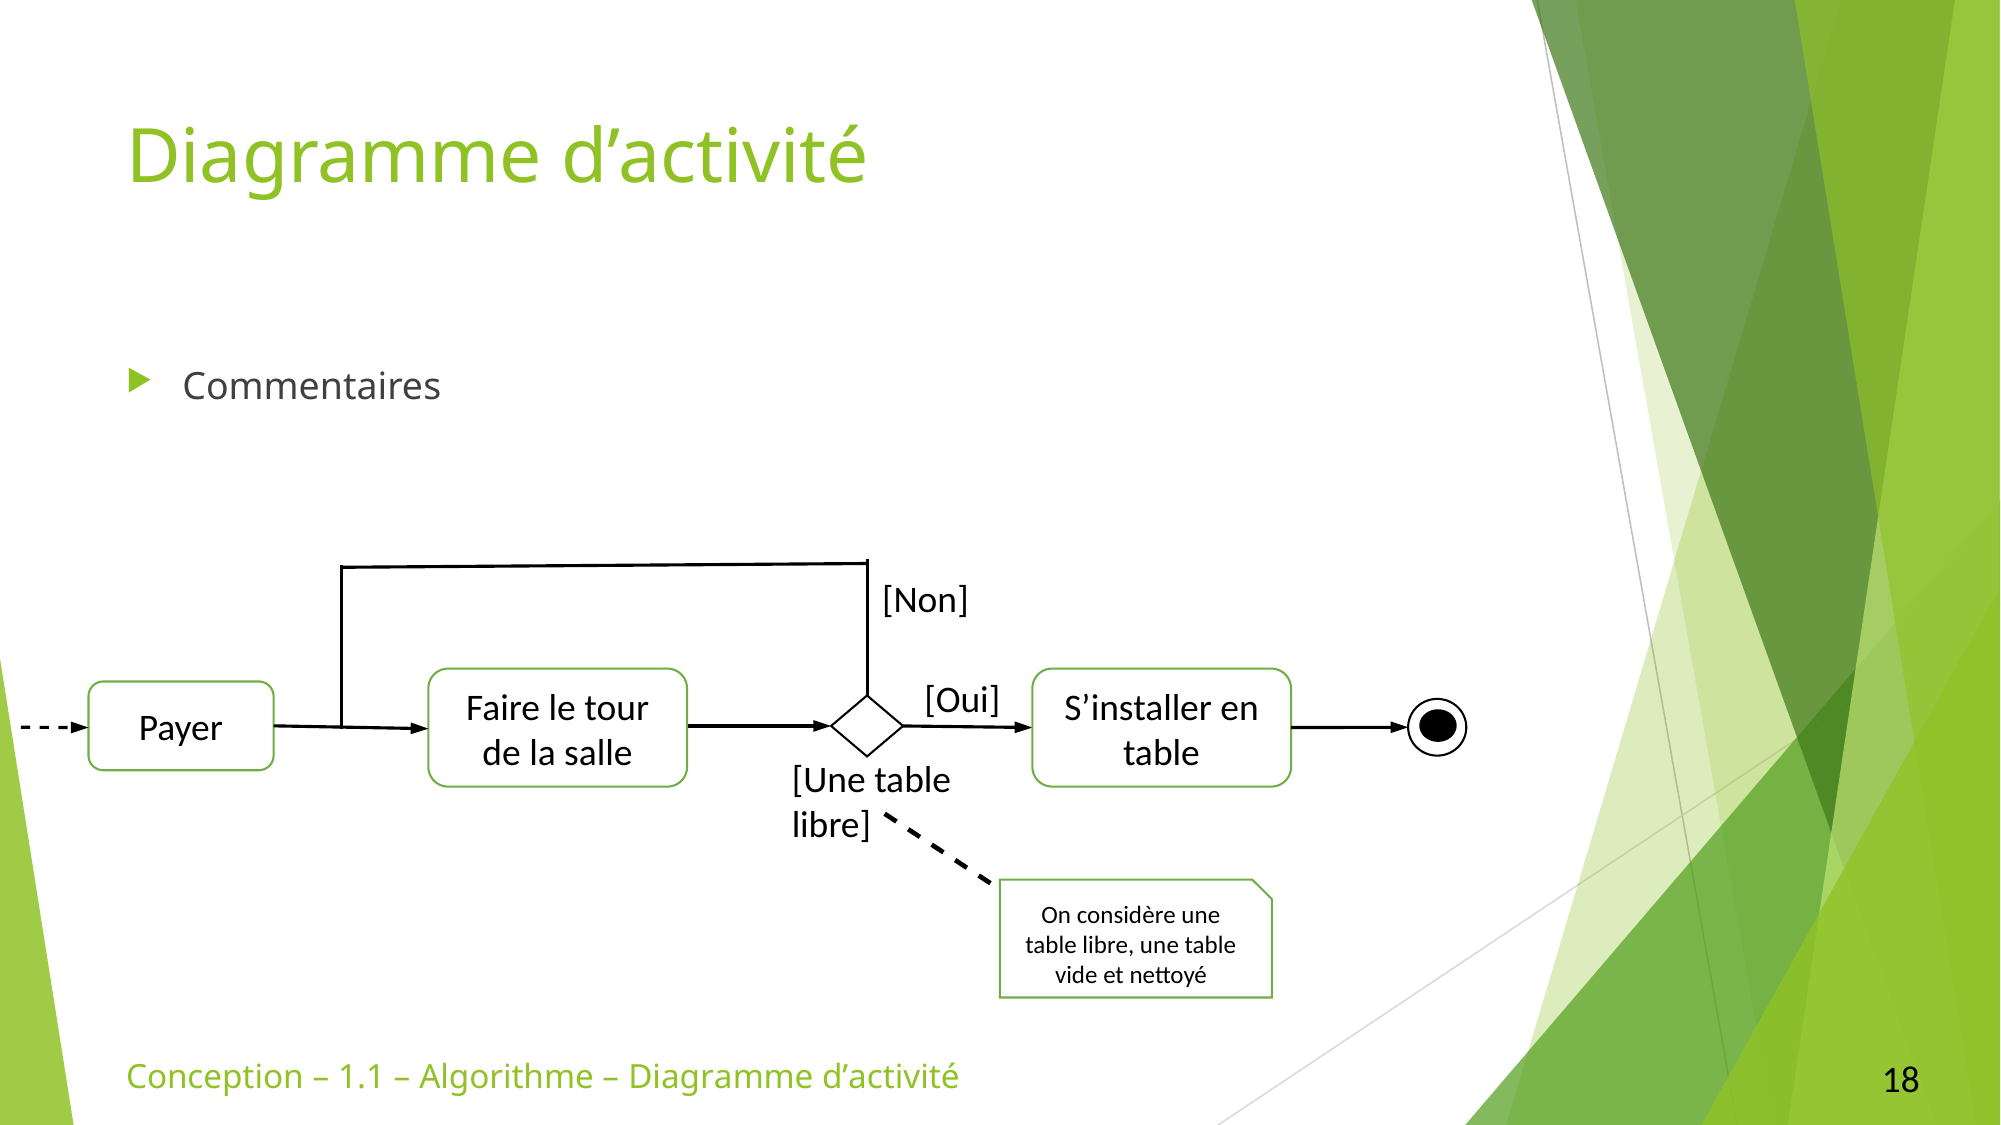

# Diagramme d’activité
Commentaires
[Non]
[Oui]
Faire le tour de la salle
S’installer en table
Payer
[Une table libre]
On considère une table libre, une table vide et nettoyé
Conception – 1.1 – Algorithme – Diagramme d’activité